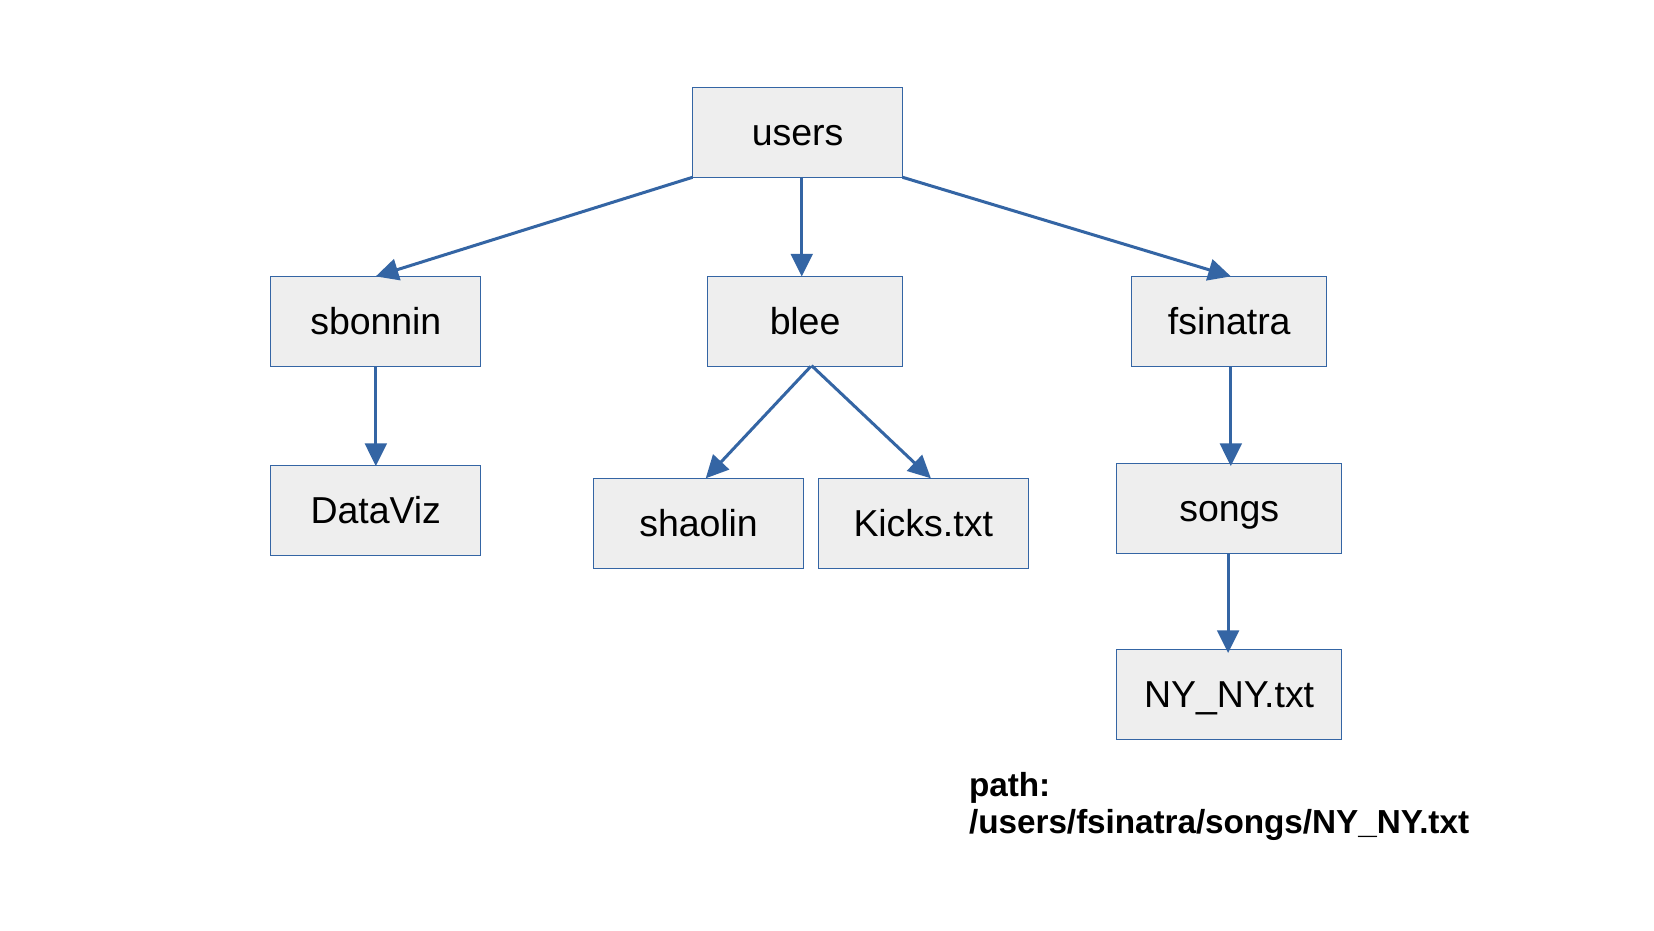

users
sbonnin
blee
fsinatra
songs
DataViz
shaolin
Kicks.txt
NY_NY.txt
path: /users/fsinatra/songs/NY_NY.txt